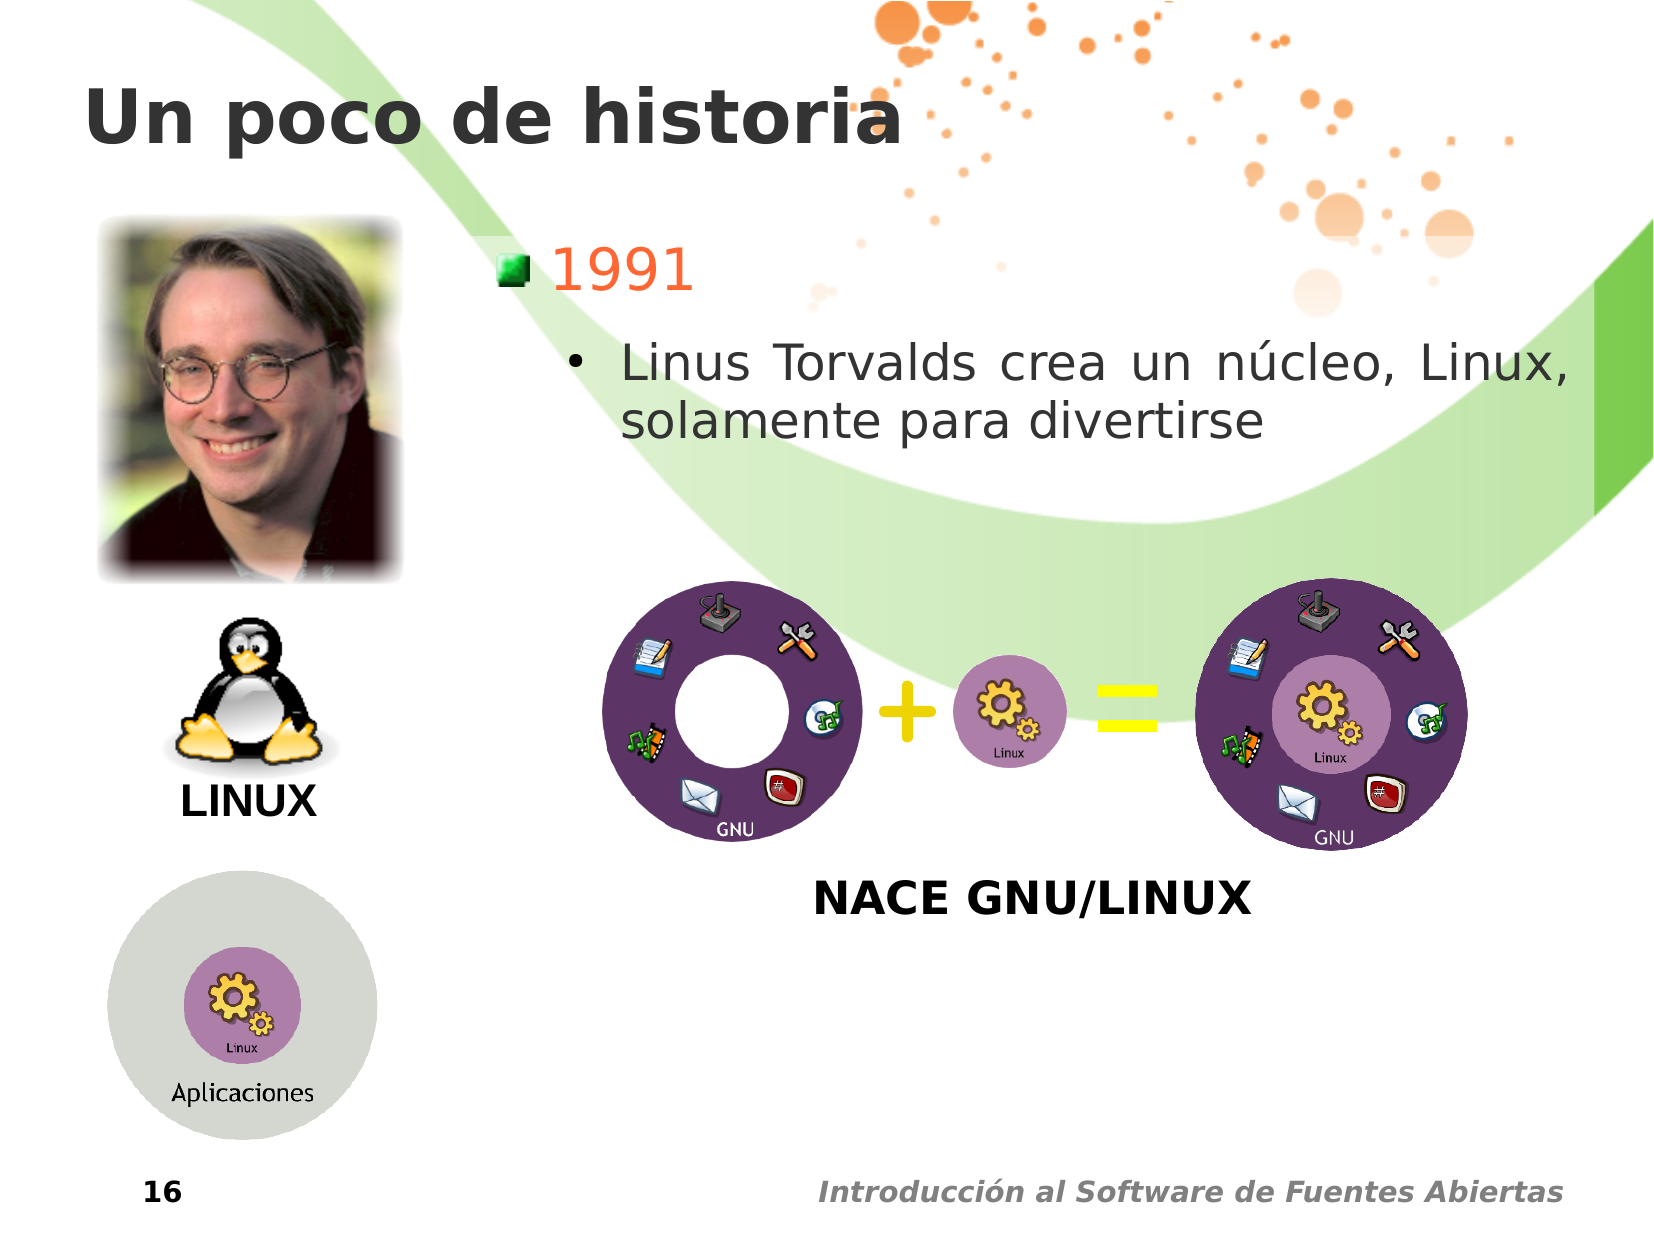

# Un poco de historia
1991
Linus Torvalds crea un núcleo, Linux, solamente para divertirse
NACE GNU/LINUX
LINUX